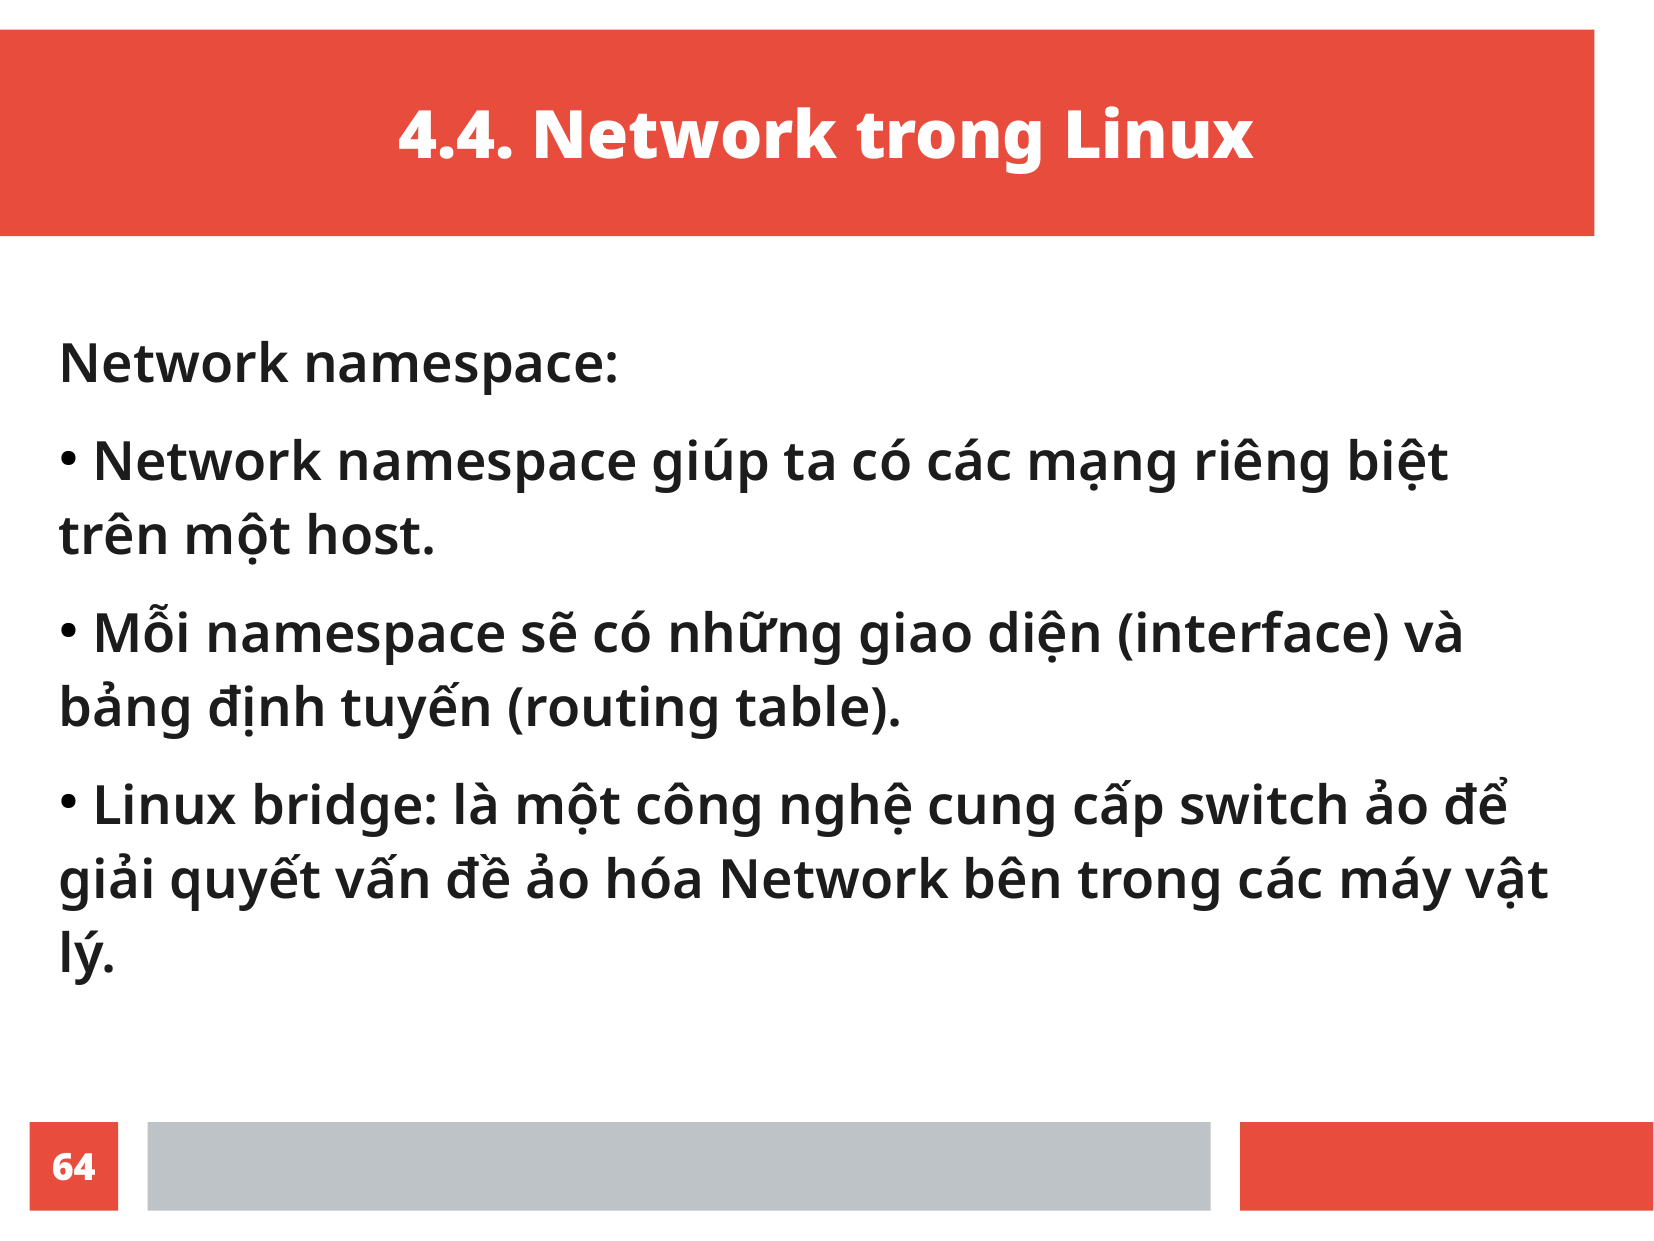

# 4.4. Network trong Linux
Network namespace:
 Network namespace giúp ta có các mạng riêng biệt trên một host.
 Mỗi namespace sẽ có những giao diện (interface) và bảng định tuyến (routing table).
 Linux bridge: là một công nghệ cung cấp switch ảo để giải quyết vấn đề ảo hóa Network bên trong các máy vật lý.
64